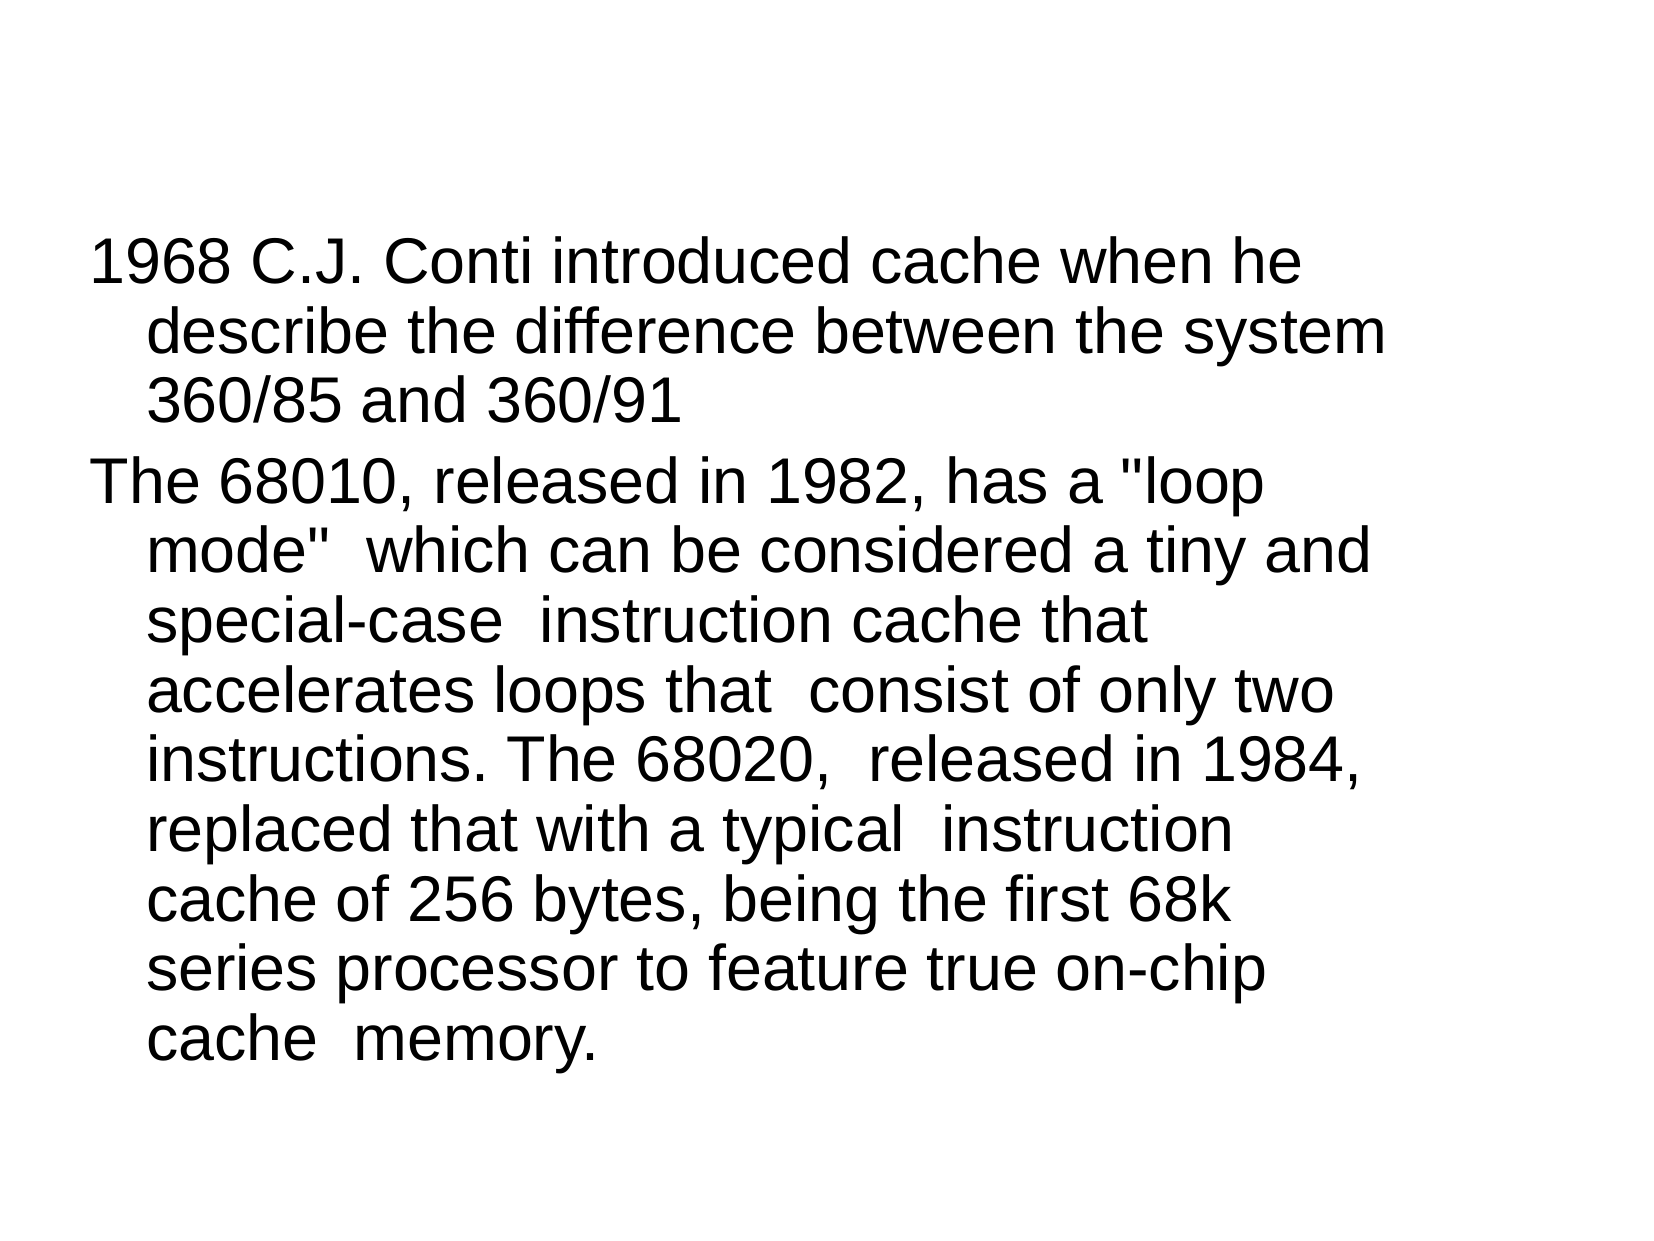

1968 C.J. Conti introduced cache when he describe the difference between the system 360/85 and 360/91
The 68010, released in 1982, has a "loop mode" which can be considered a tiny and special-case instruction cache that accelerates loops that consist of only two instructions. The 68020, released in 1984, replaced that with a typical instruction cache of 256 bytes, being the first 68k series processor to feature true on-chip cache memory.